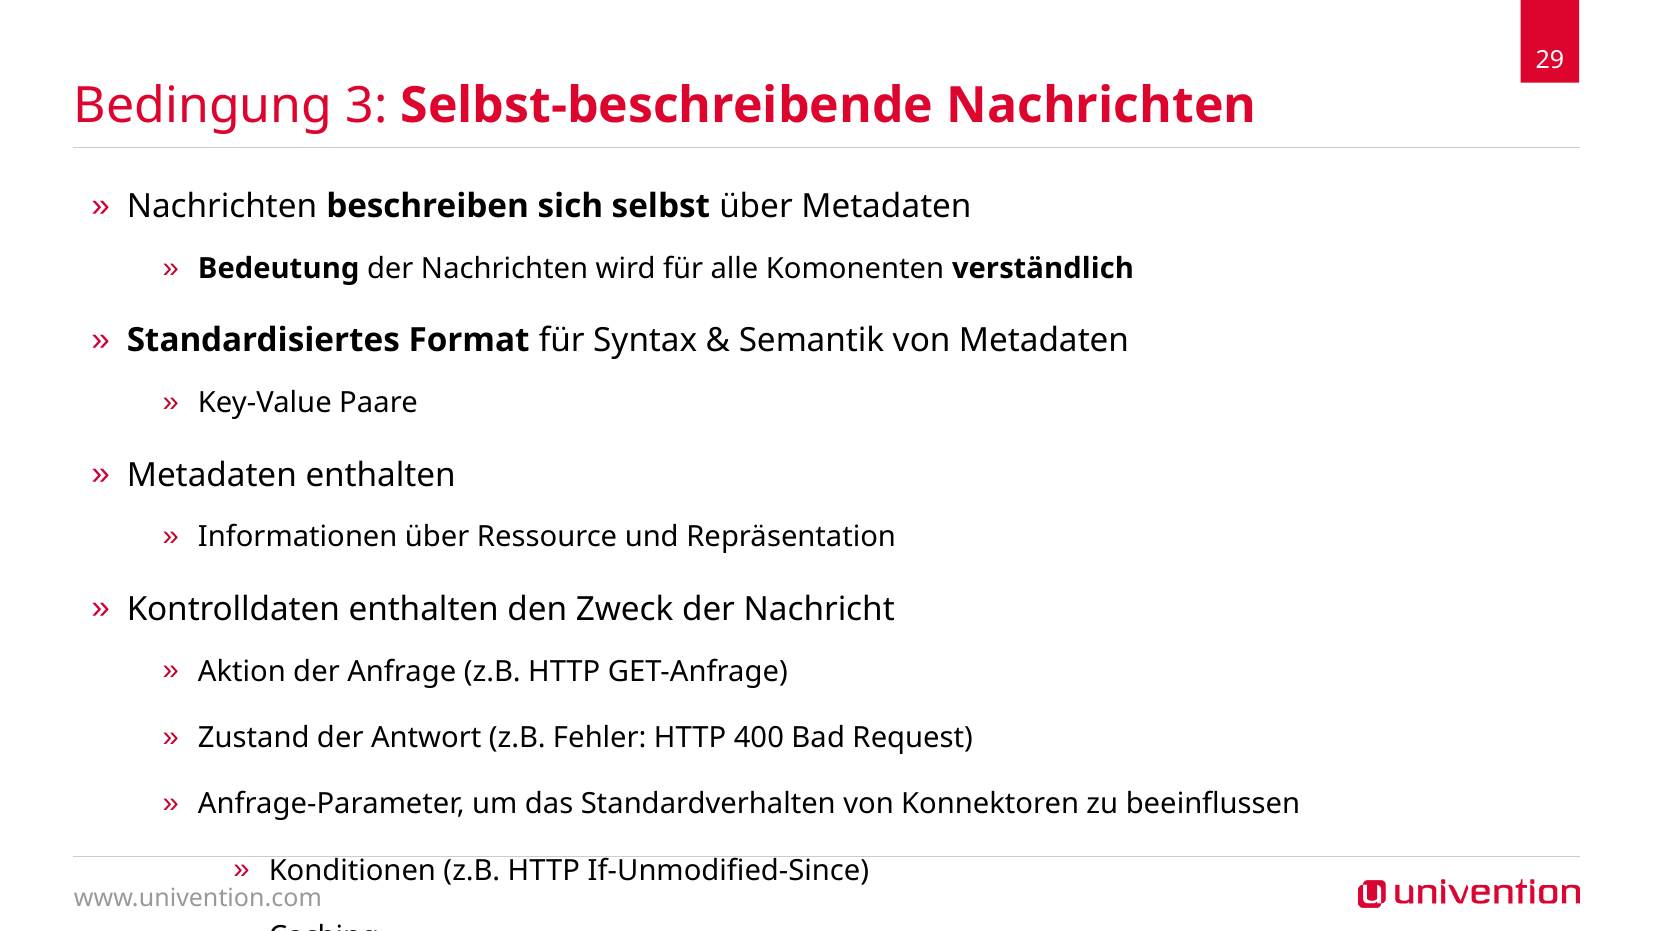

# Bedingung 3: Selbst-beschreibende Nachrichten
Nachrichten beschreiben sich selbst über Metadaten
Bedeutung der Nachrichten wird für alle Komonenten verständlich
Standardisiertes Format für Syntax & Semantik von Metadaten
Key-Value Paare
Metadaten enthalten
Informationen über Ressource und Repräsentation
Kontrolldaten enthalten den Zweck der Nachricht
Aktion der Anfrage (z.B. HTTP GET-Anfrage)
Zustand der Antwort (z.B. Fehler: HTTP 400 Bad Request)
Anfrage-Parameter, um das Standardverhalten von Konnektoren zu beeinflussen
Konditionen (z.B. HTTP If-Unmodified-Since)
Caching